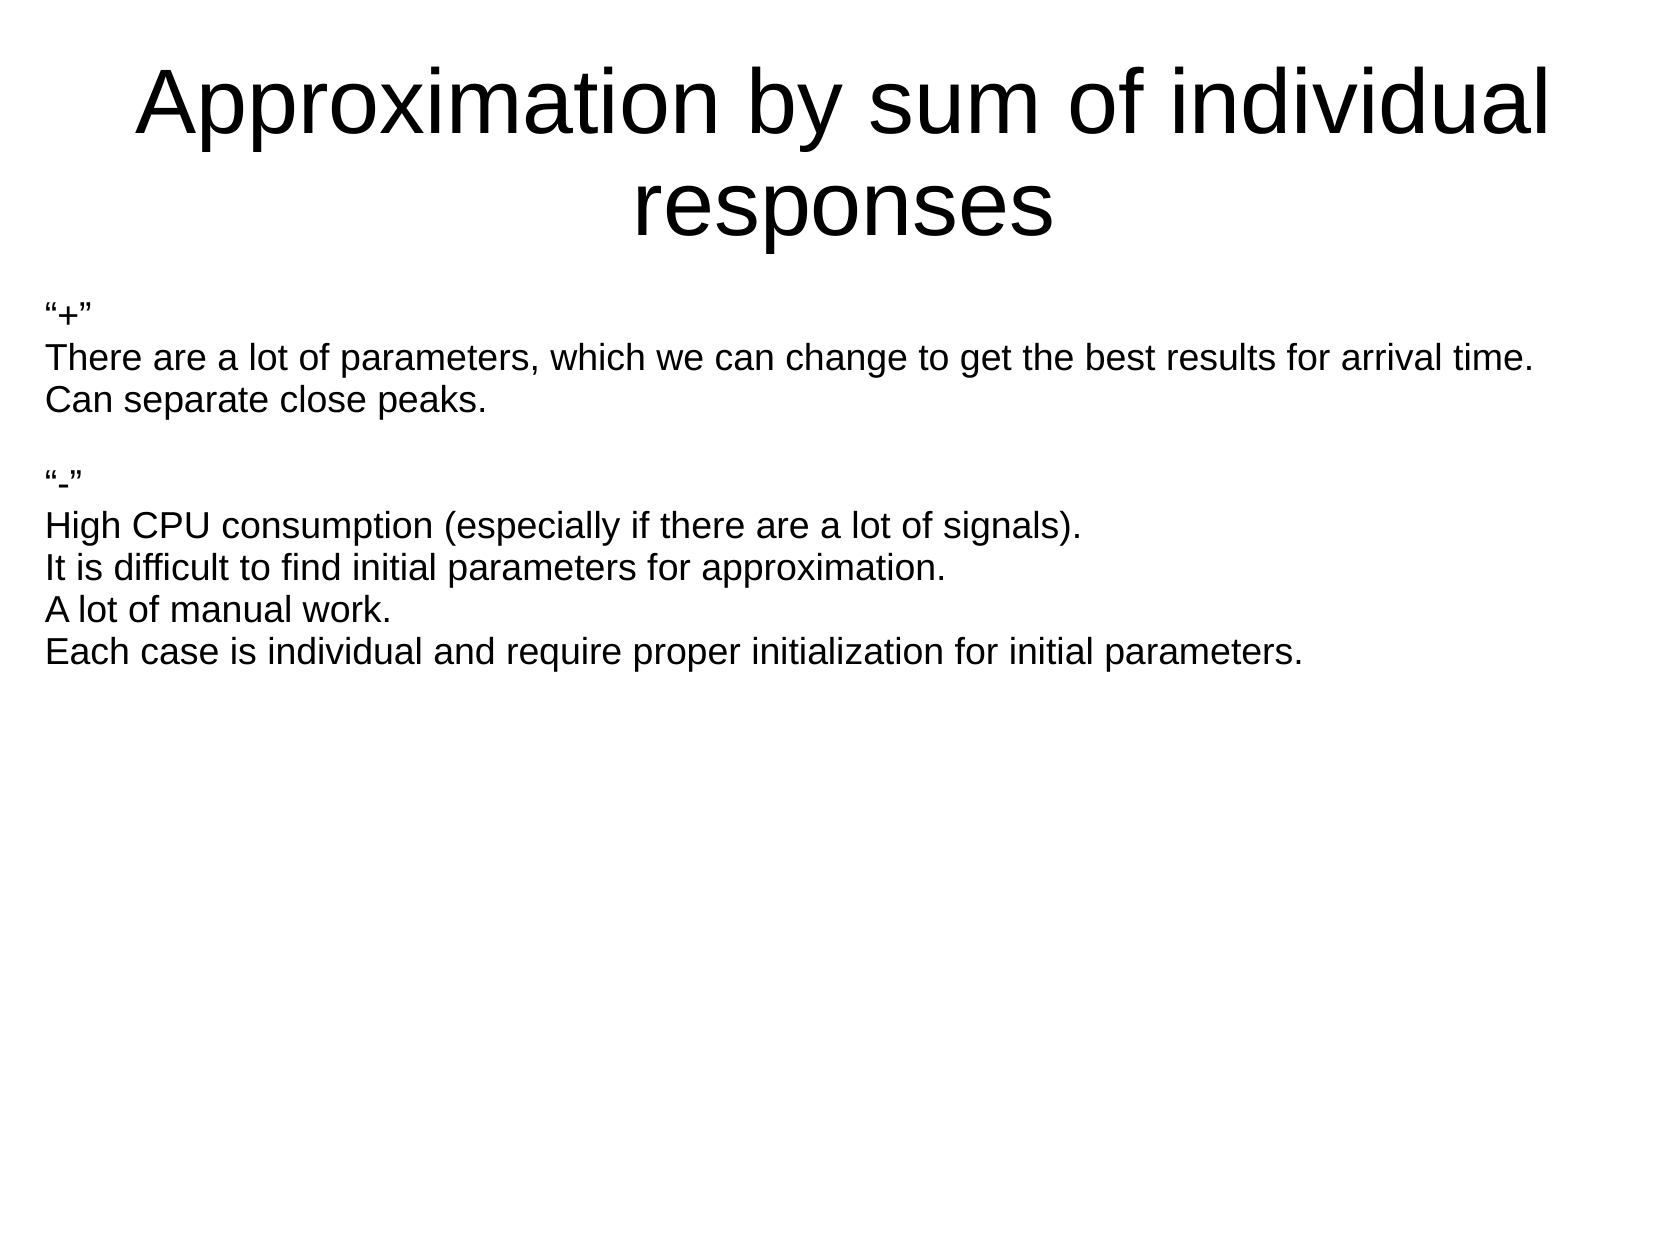

# Approximation by sum of individual responses
“+”
There are a lot of parameters, which we can change to get the best results for arrival time.
Can separate close peaks.
“-”
High CPU consumption (especially if there are a lot of signals).
It is difficult to find initial parameters for approximation.
A lot of manual work.
Each case is individual and require proper initialization for initial parameters.